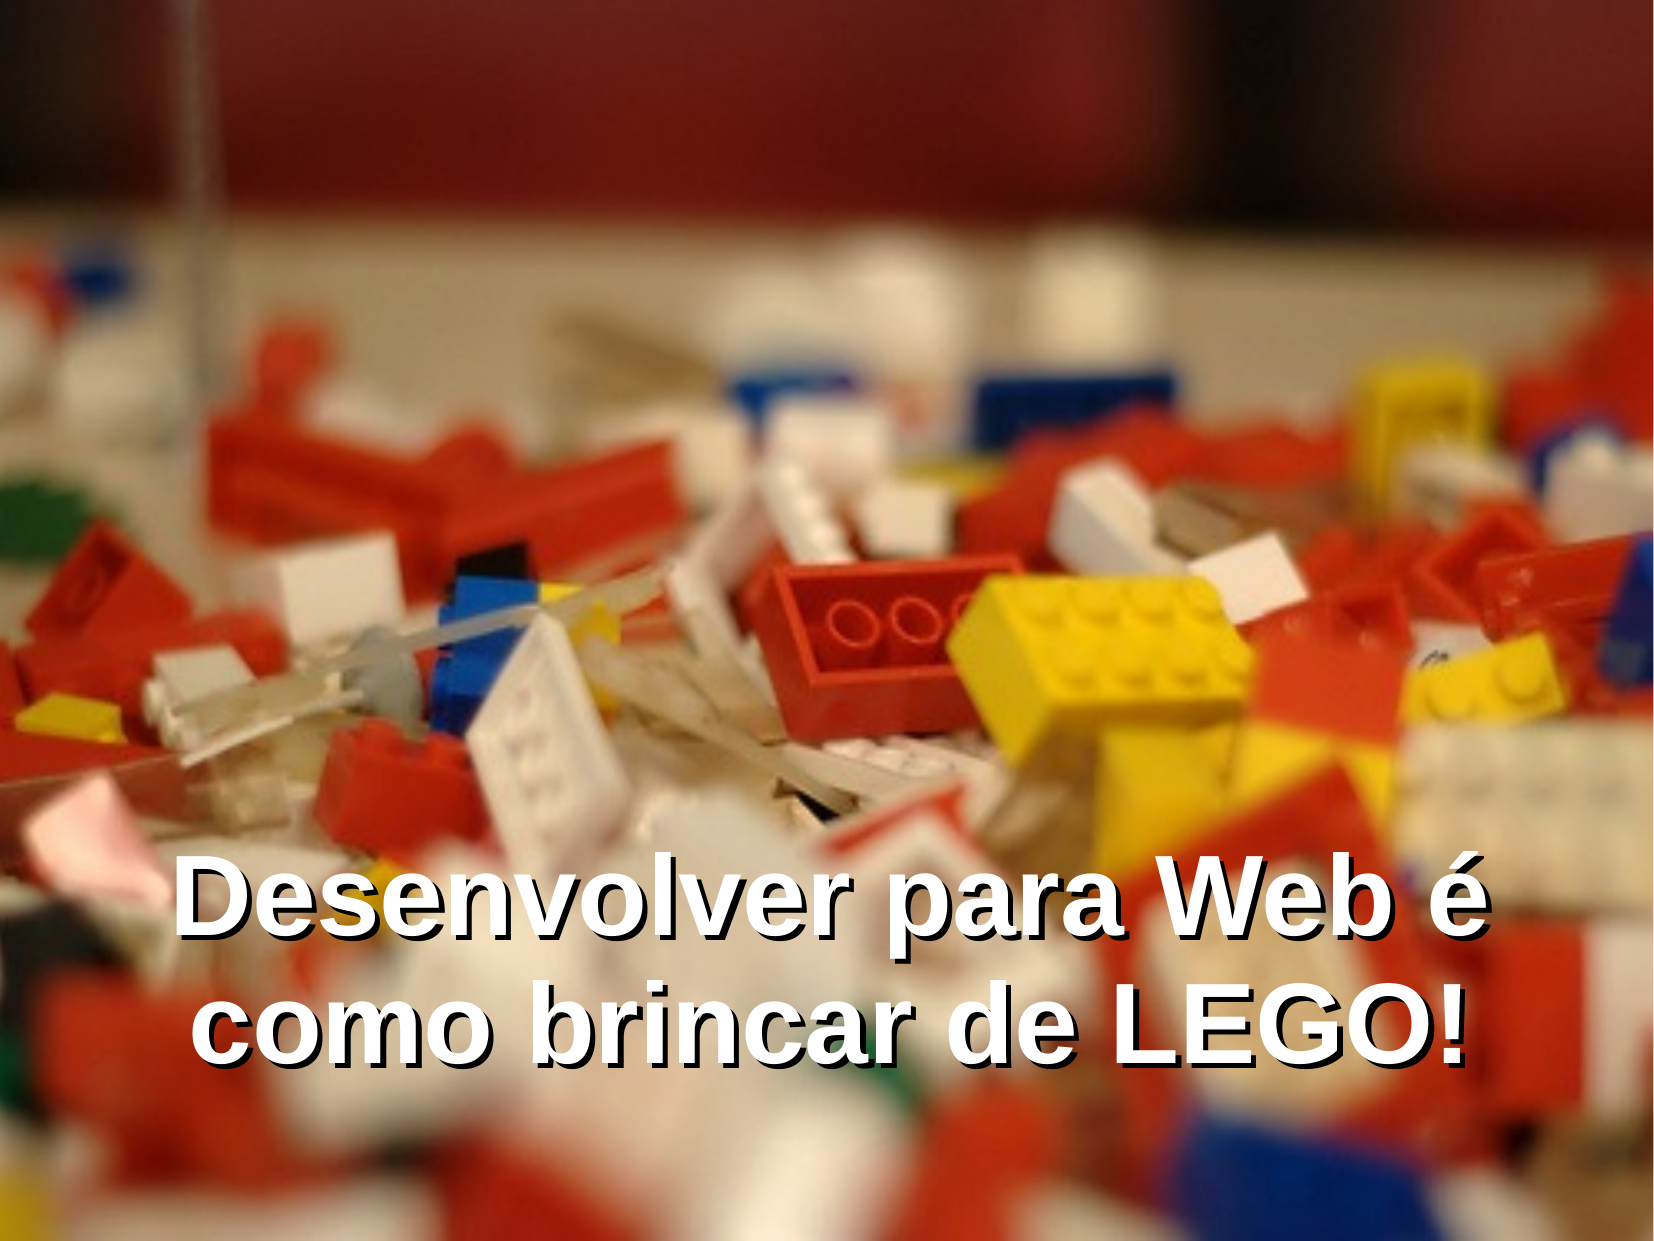

# Desenvolver para Web é como brincar de LEGO!